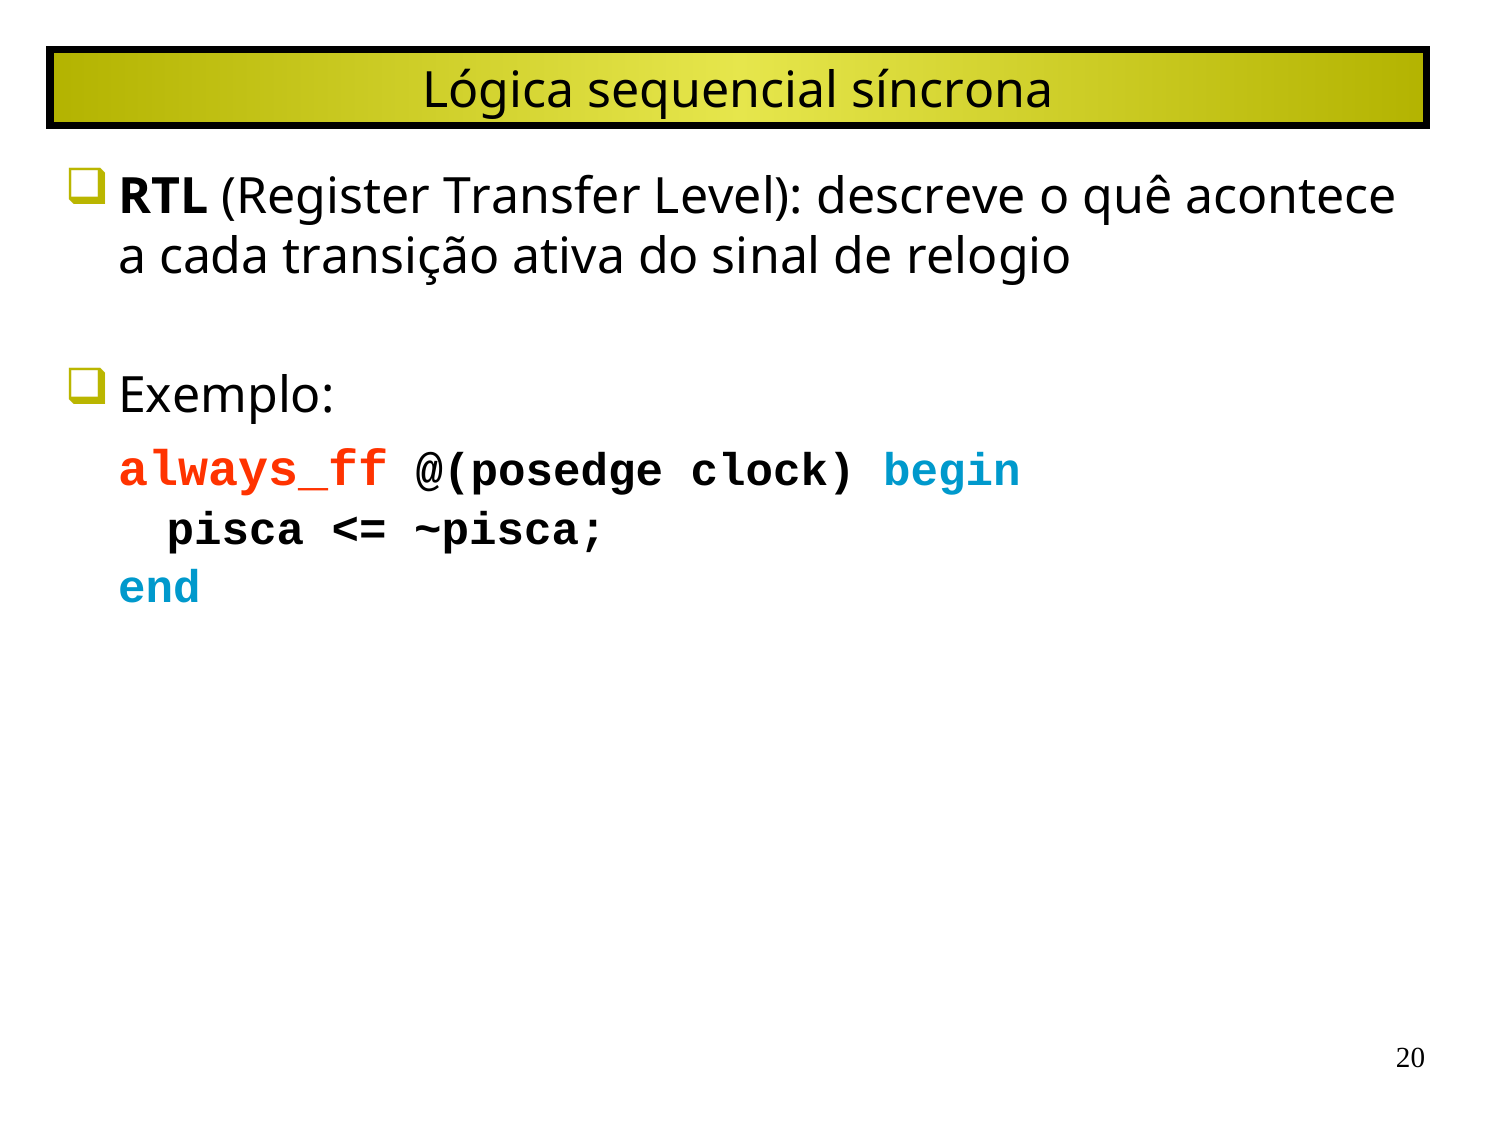

# Lógica sequencial síncrona
RTL (Register Transfer Level): descreve o quê acontece a cada transição ativa do sinal de relogio
Exemplo:
	always_ff @(posedge clock) begin
		 pisca <= ~pisca;
	end
20